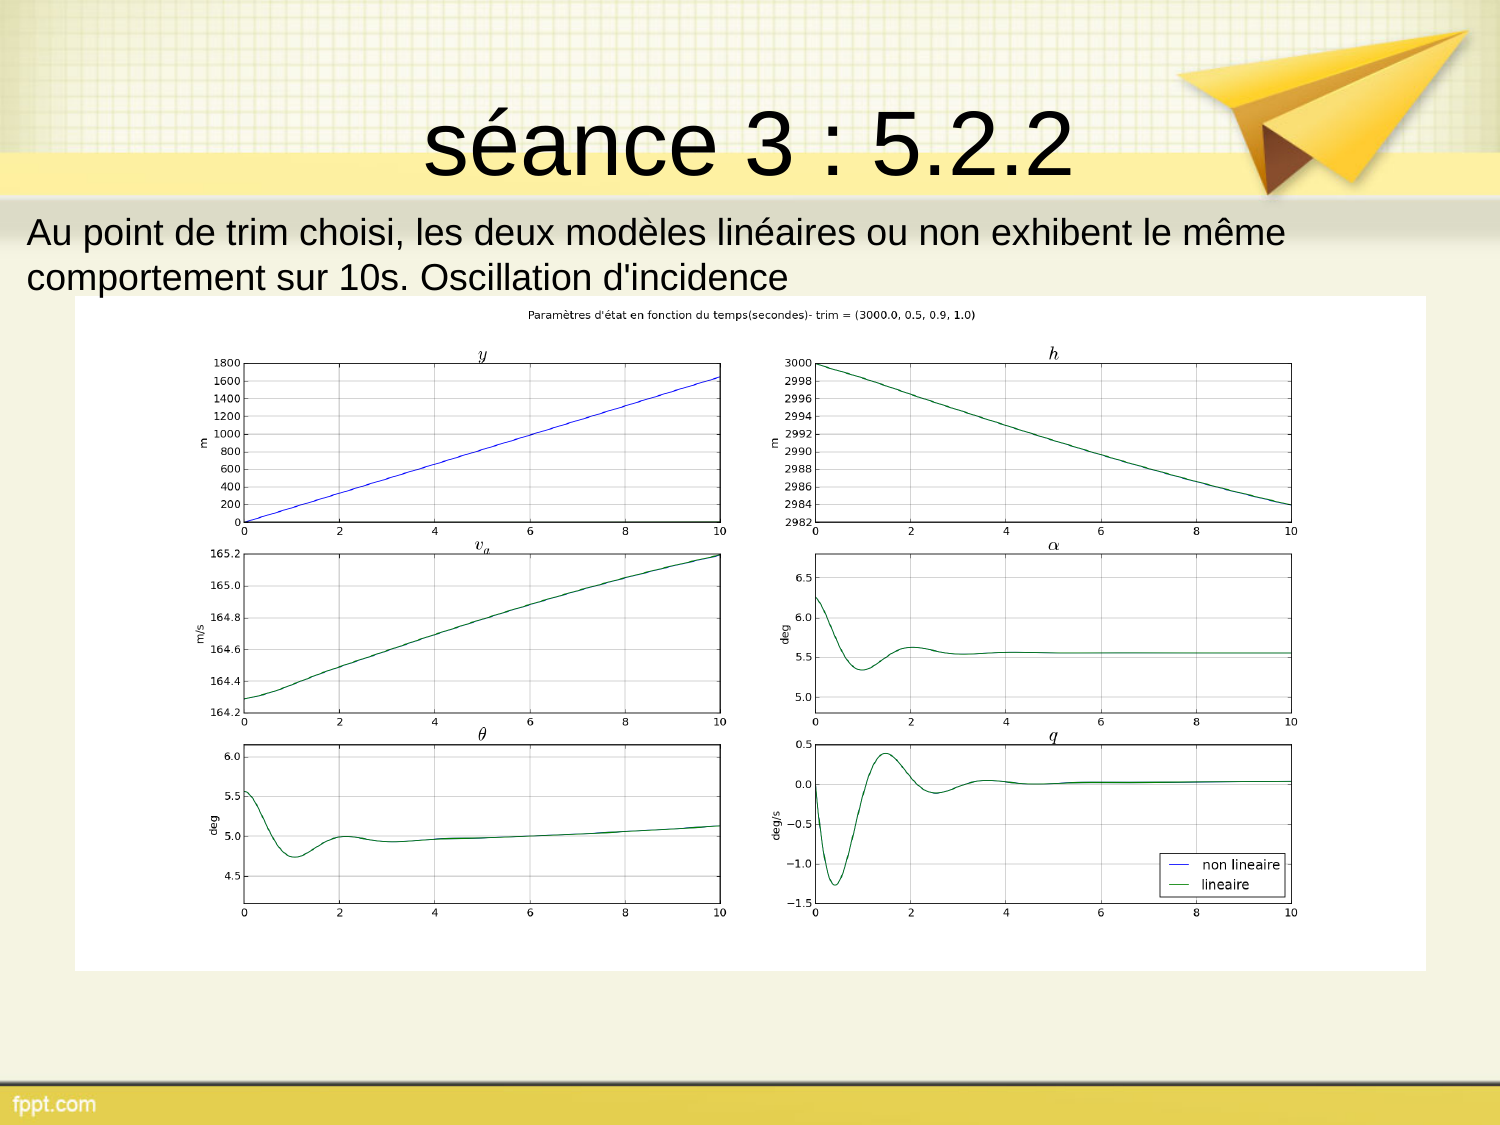

# séance 3 : 5.2.2
Au point de trim choisi, les deux modèles linéaires ou non exhibent le même comportement sur 10s. Oscillation d'incidence